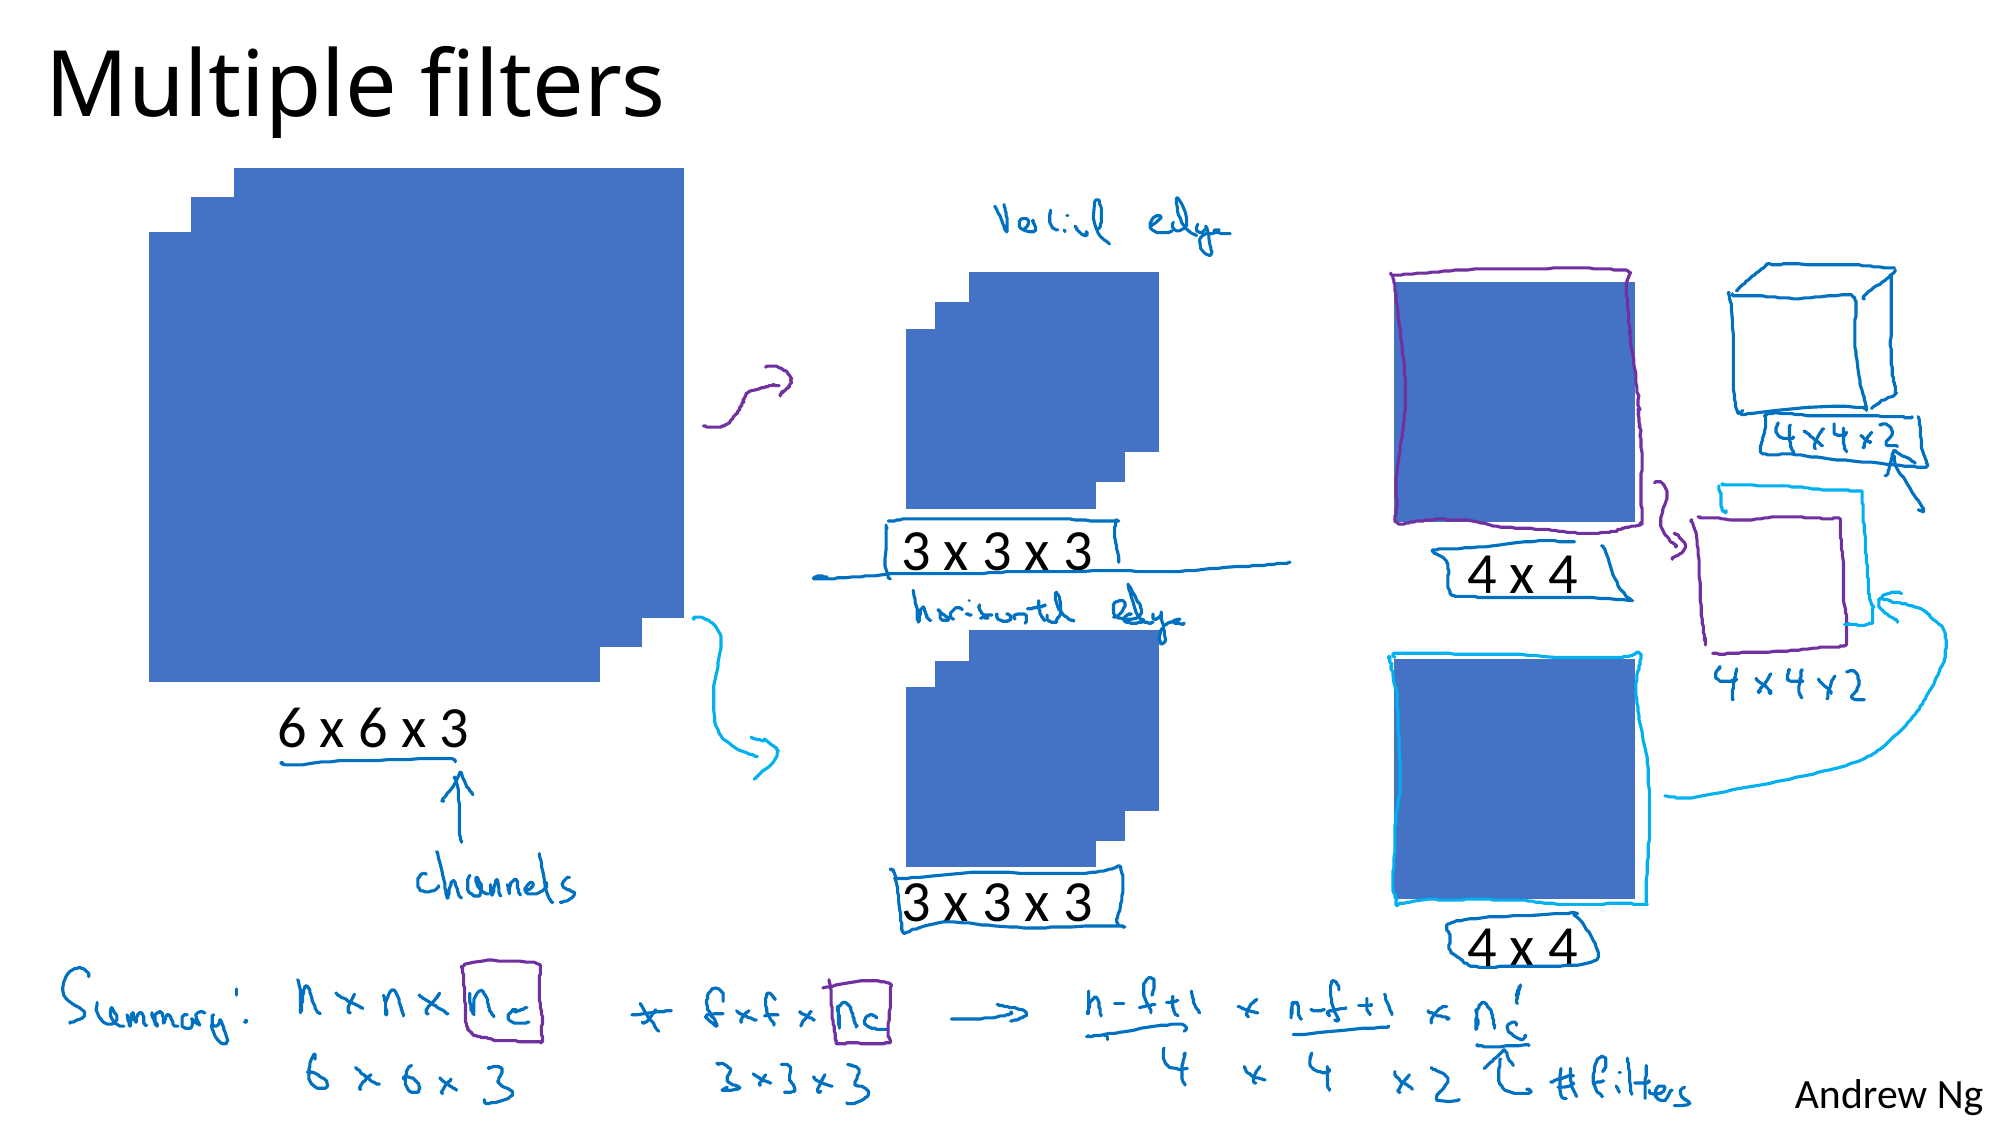

# Multiple filters
| | | | | | |
| --- | --- | --- | --- | --- | --- |
| | | | | | |
| | | | | | |
| | | | | | |
| | | | | | |
| | | | | | |
| | | | | | |
| --- | --- | --- | --- | --- | --- |
| | | | | | |
| | | | | | |
| | | | | | |
| | | | | | |
| | | | | | |
| | | | | | |
| --- | --- | --- | --- | --- | --- |
| | | | | | |
| | | | | | |
| | | | | | |
| | | | | | |
| | | | | | |
| | | |
| --- | --- | --- |
| | | |
| | | |
| | | | |
| --- | --- | --- | --- |
| | | | |
| | | | |
| | | | |
| | | |
| --- | --- | --- |
| | | |
| | | |
| | | |
| --- | --- | --- |
| | | |
| | | |
3 x 3 x 3
4 x 4
| | | |
| --- | --- | --- |
| | | |
| | | |
| | | | |
| --- | --- | --- | --- |
| | | | |
| | | | |
| | | | |
| | | |
| --- | --- | --- |
| | | |
| | | |
6 x 6 x 3
| | | |
| --- | --- | --- |
| | | |
| | | |
3 x 3 x 3
4 x 4